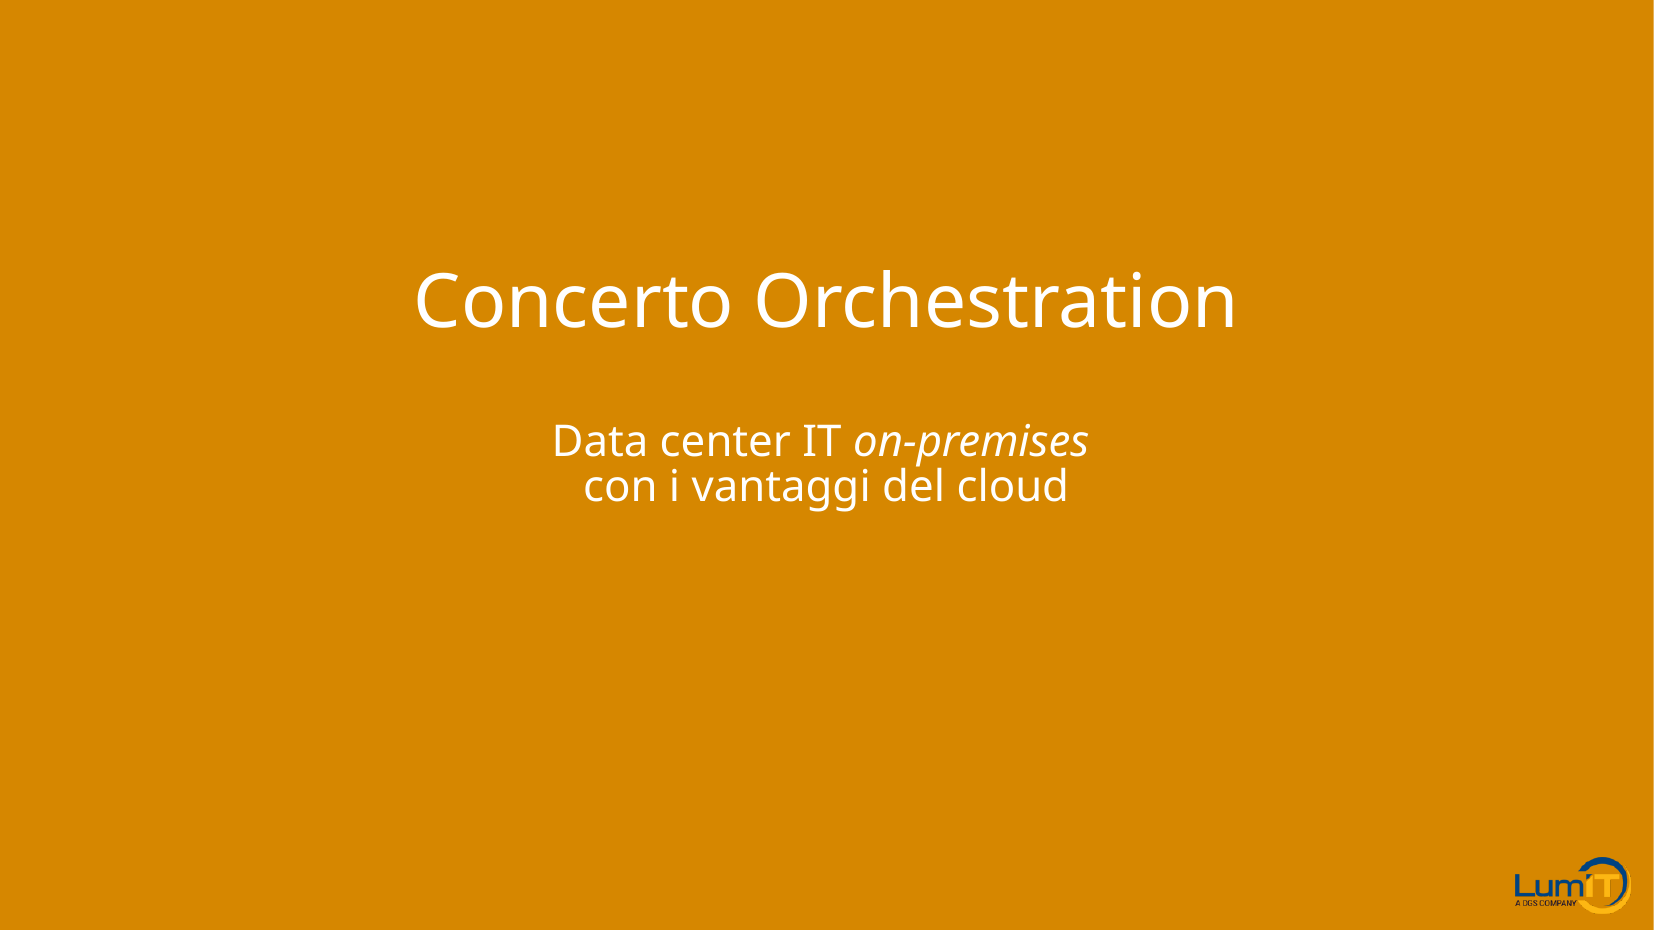

Concerto Orchestration
Data center IT on-premises
con i vantaggi del cloud